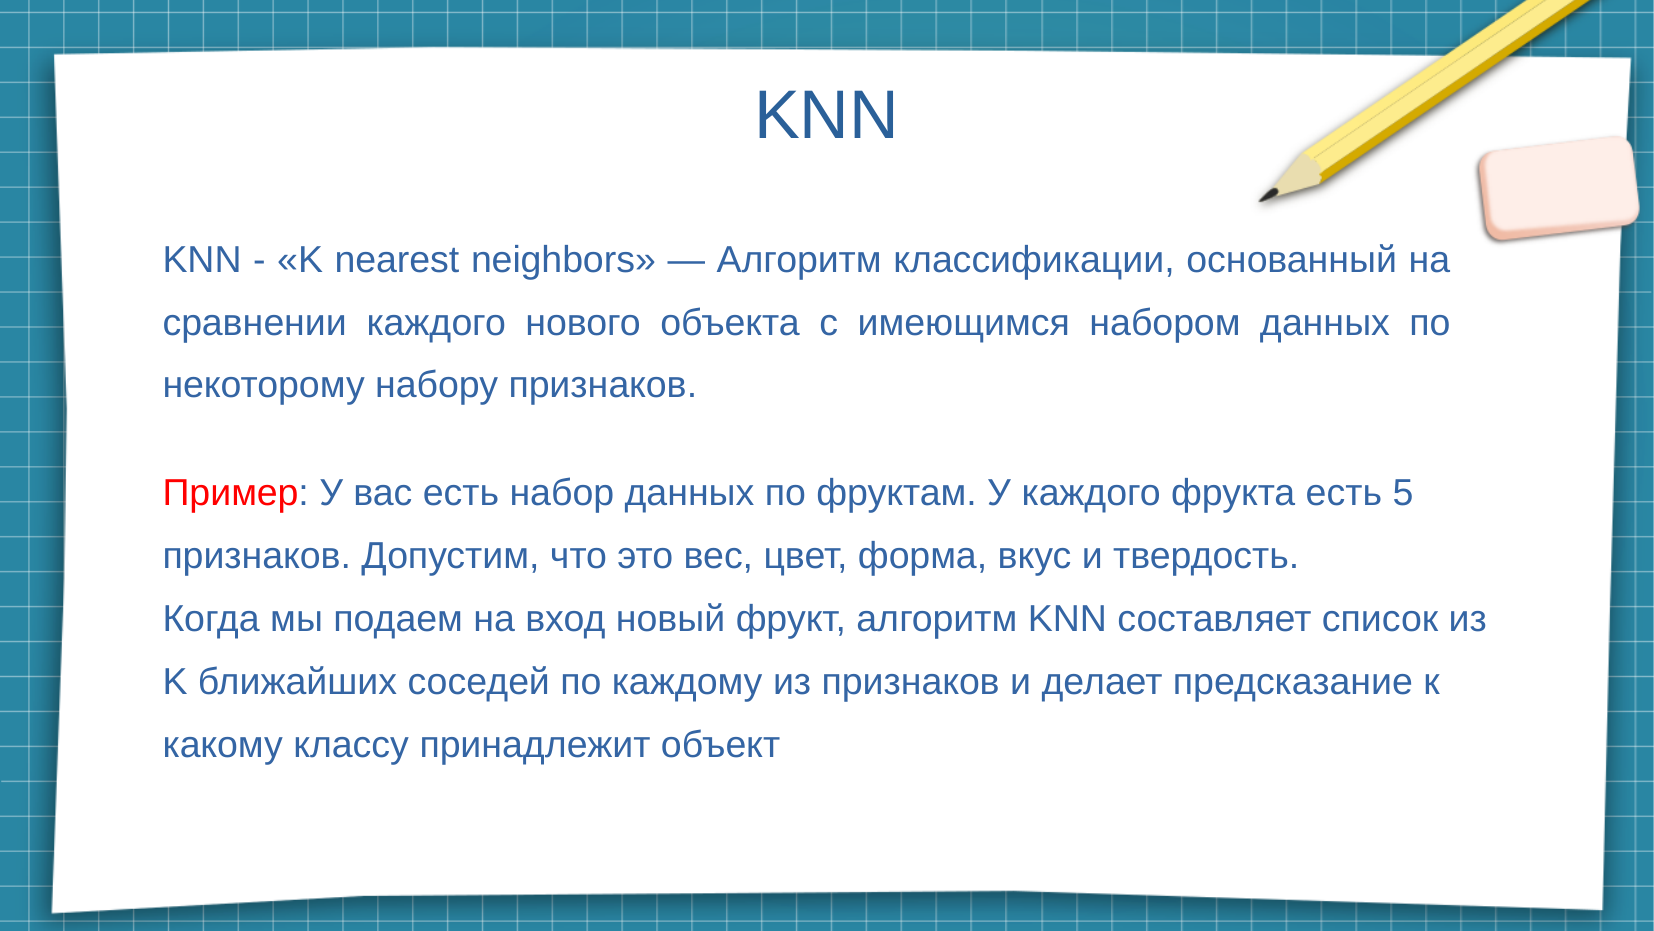

# KNN
KNN - «K nearest neighbors» — Алгоритм классификации, основанный на сравнении каждого нового объекта с имеющимся набором данных по некоторому набору признаков.
Пример: У вас есть набор данных по фруктам. У каждого фрукта есть 5 признаков. Допустим, что это вес, цвет, форма, вкус и твердость.
Когда мы подаем на вход новый фрукт, алгоритм KNN составляет список из K ближайших соседей по каждому из признаков и делает предсказание к какому классу принадлежит объект